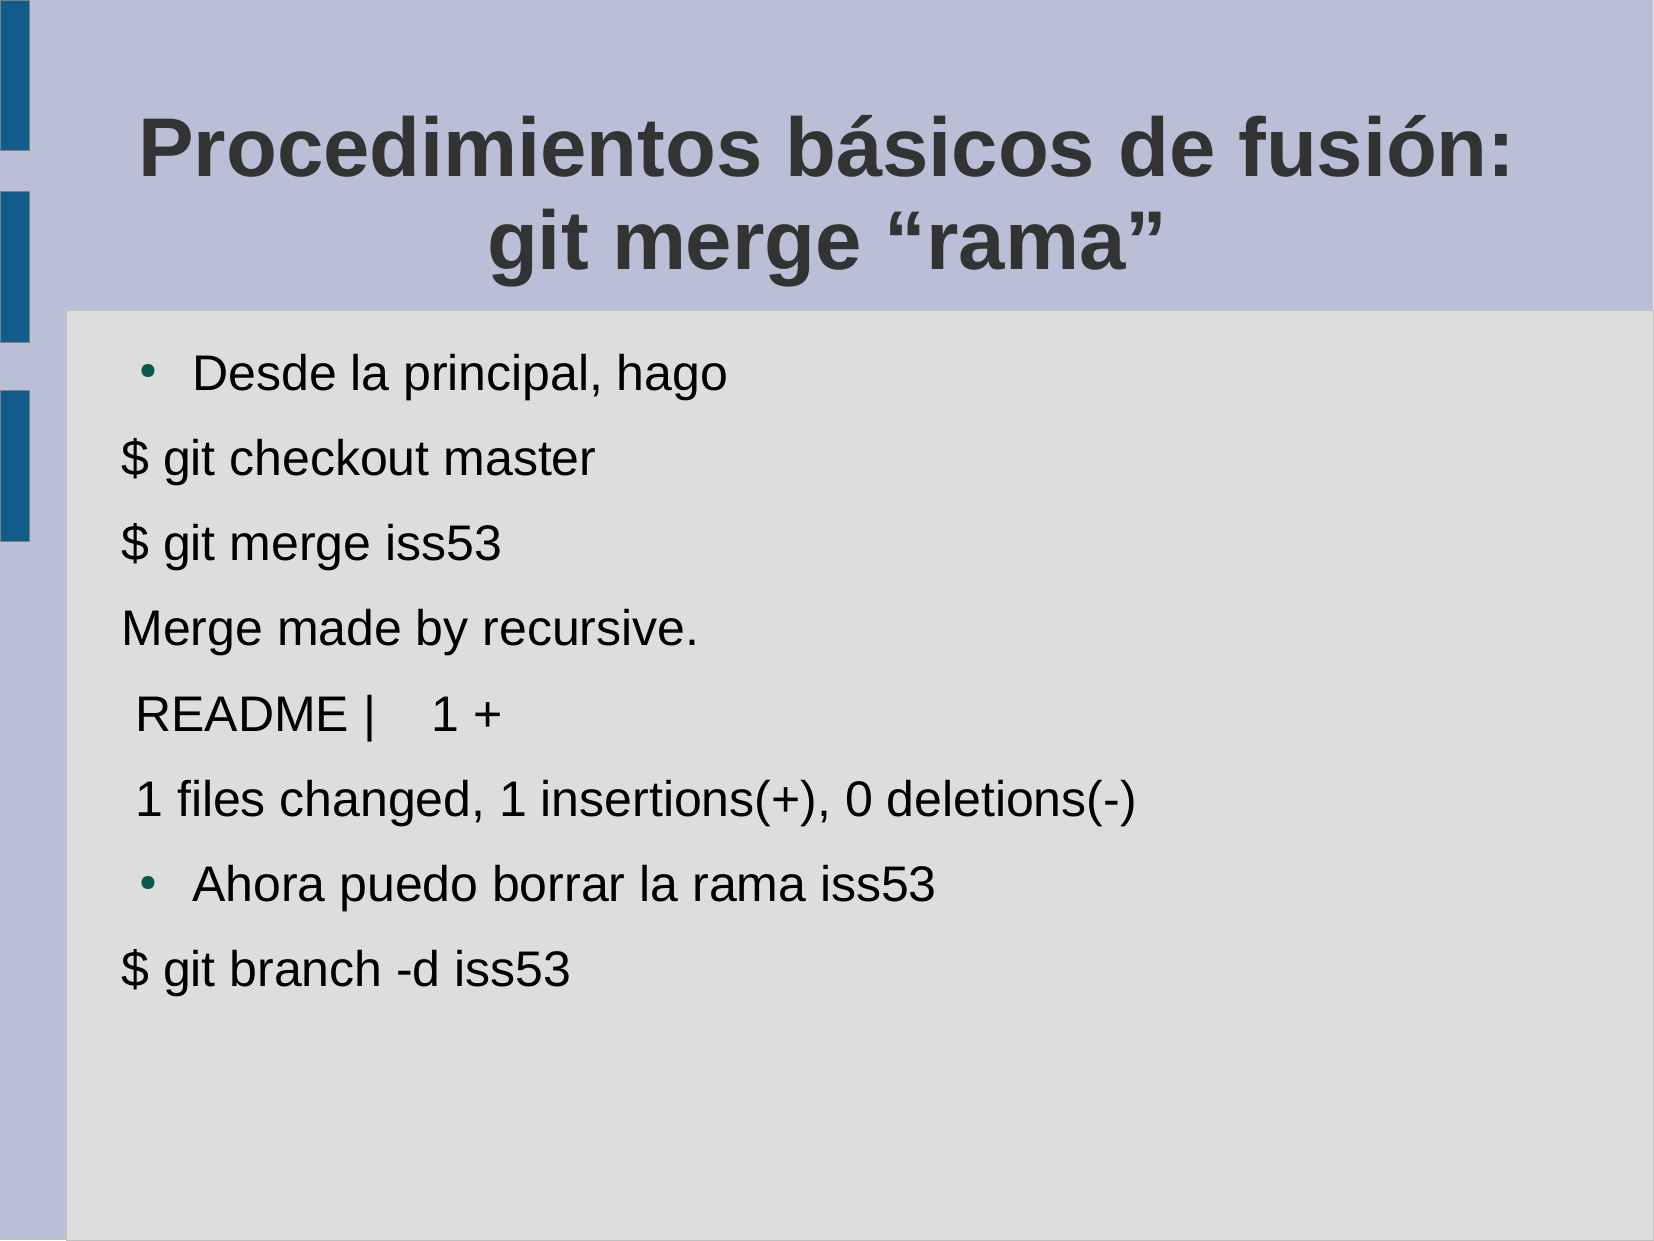

# Procedimientos básicos de fusión: git merge “rama”
Desde la principal, hago
$ git checkout master
$ git merge iss53
Merge made by recursive.
 README | 1 +
 1 files changed, 1 insertions(+), 0 deletions(-)
Ahora puedo borrar la rama iss53
$ git branch -d iss53